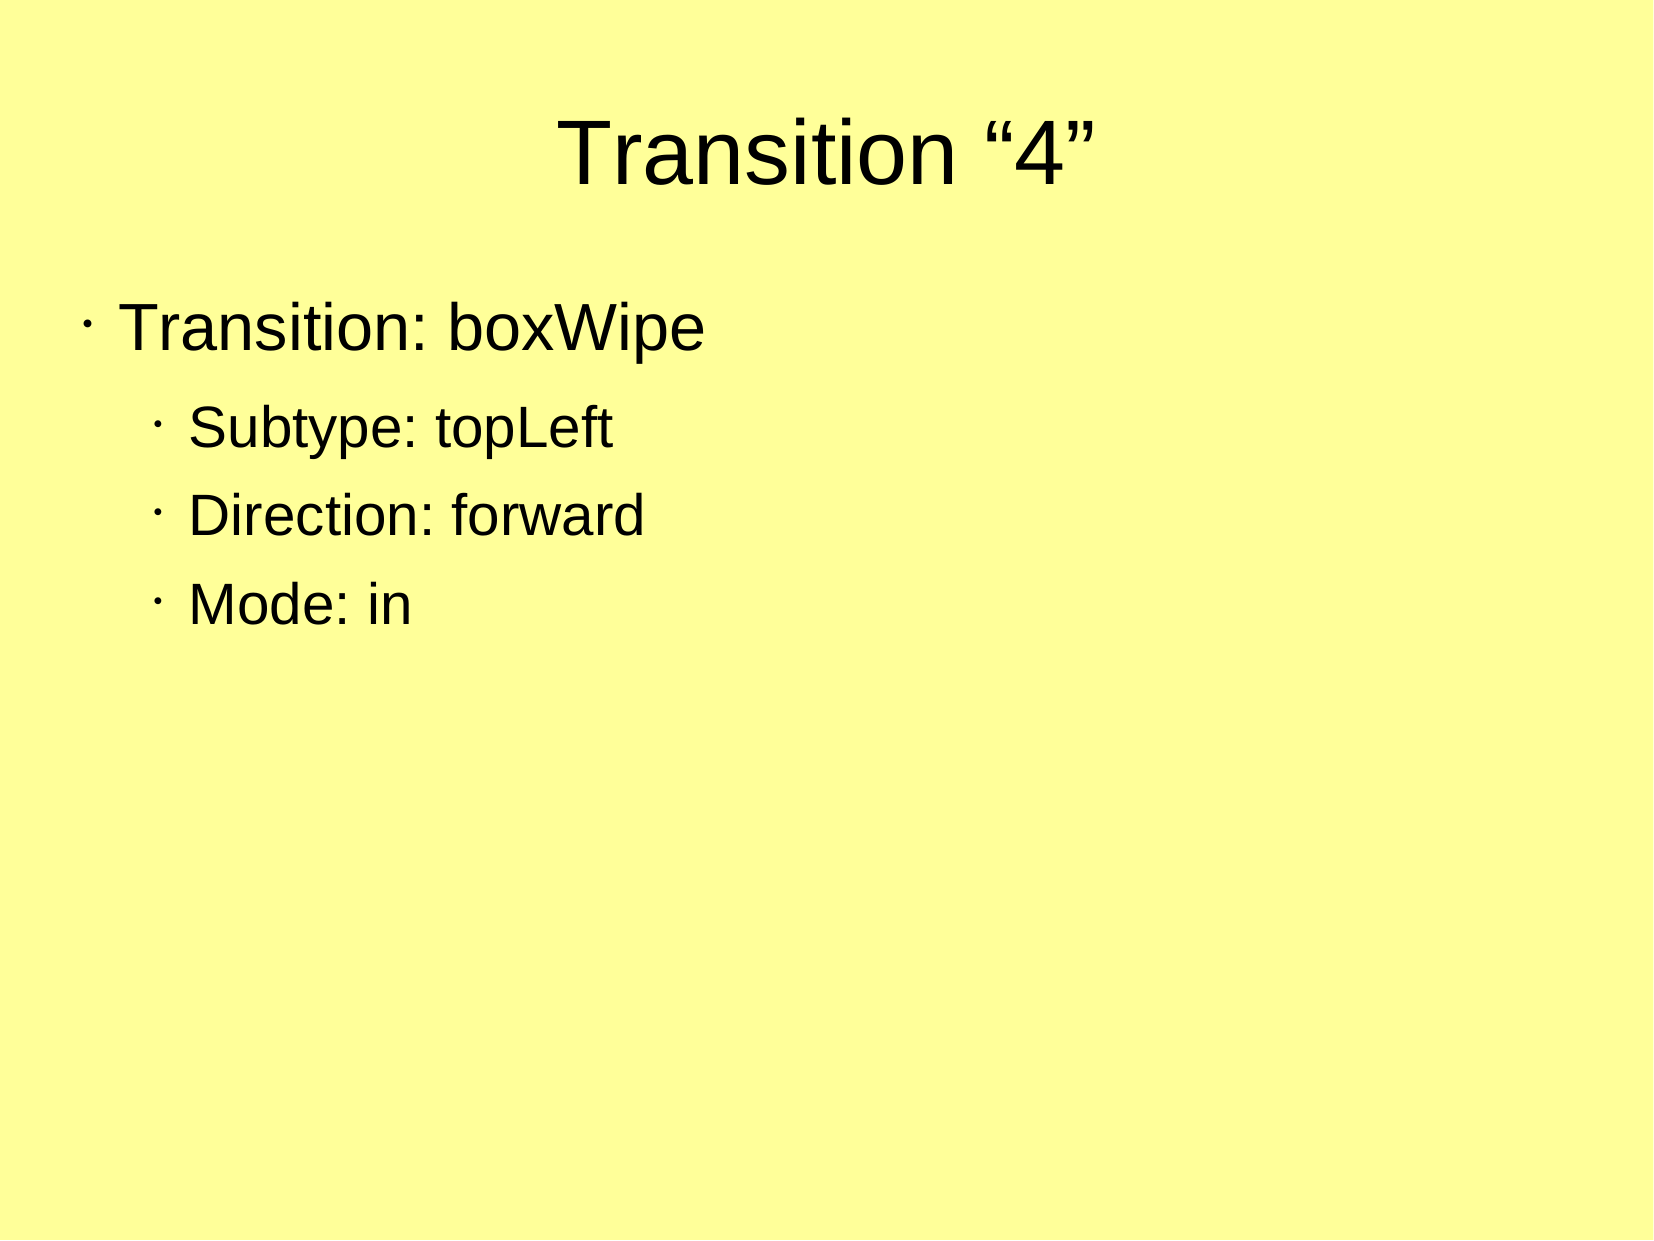

# Transition “4”
Transition: boxWipe
Subtype: topLeft
Direction: forward
Mode: in